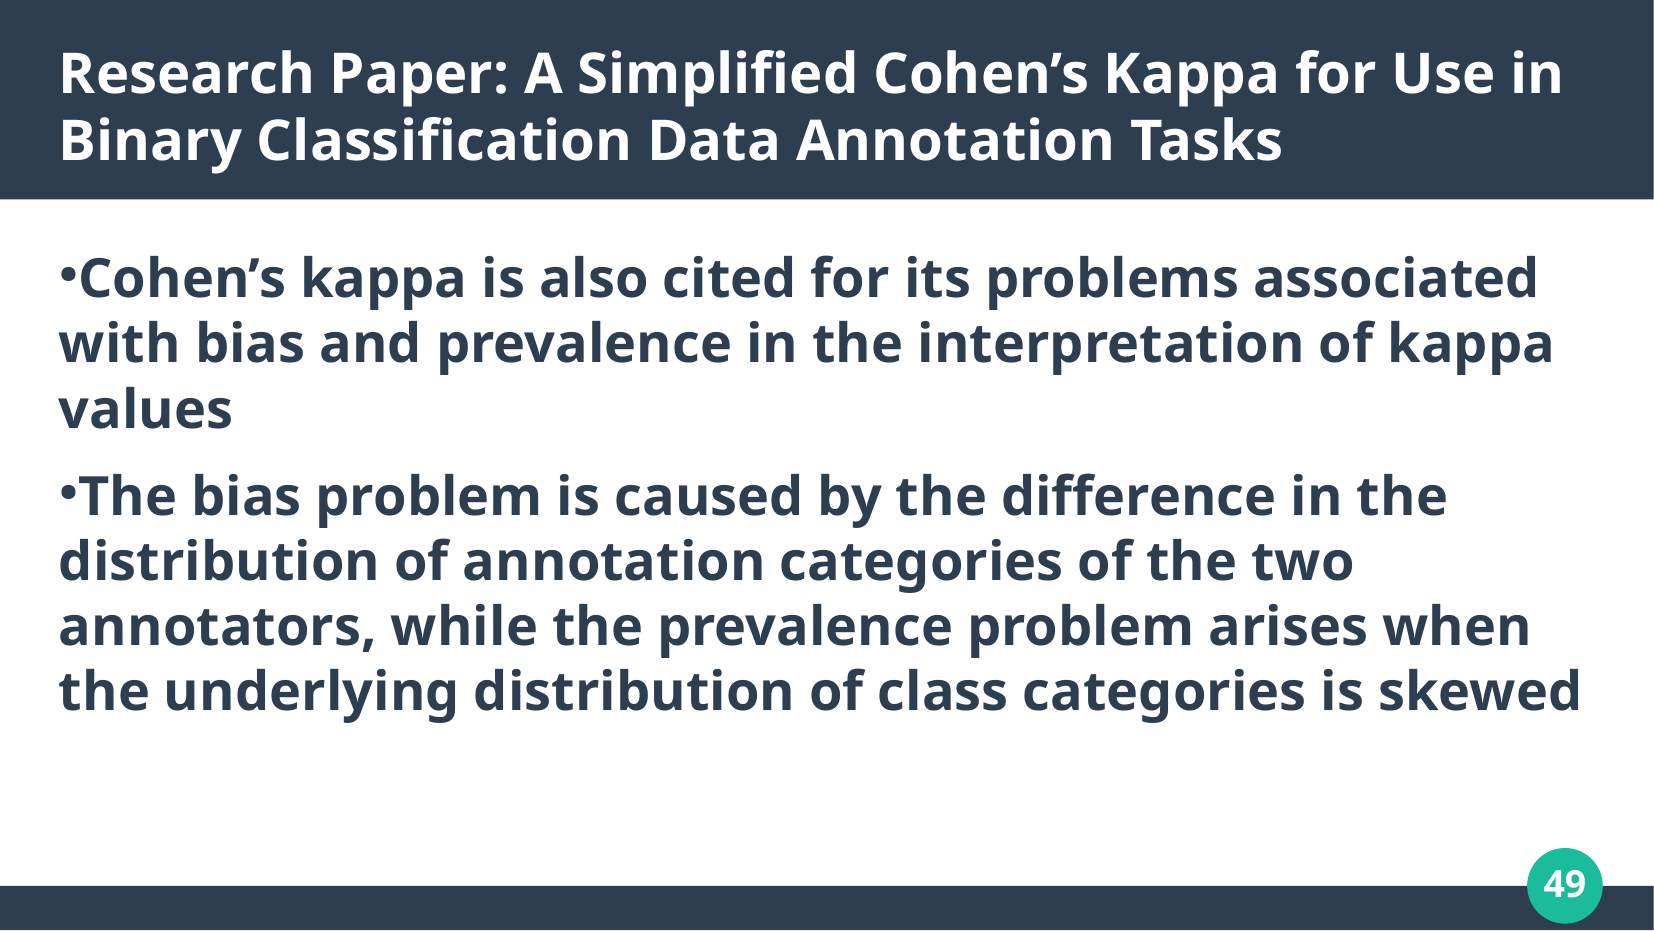

# Research Paper: A Simplified Cohen’s Kappa for Use in Binary Classification Data Annotation Tasks
Cohen’s kappa is also cited for its problems associated with bias and prevalence in the interpretation of kappa values
The bias problem is caused by the difference in the distribution of annotation categories of the two annotators, while the prevalence problem arises when the underlying distribution of class categories is skewed